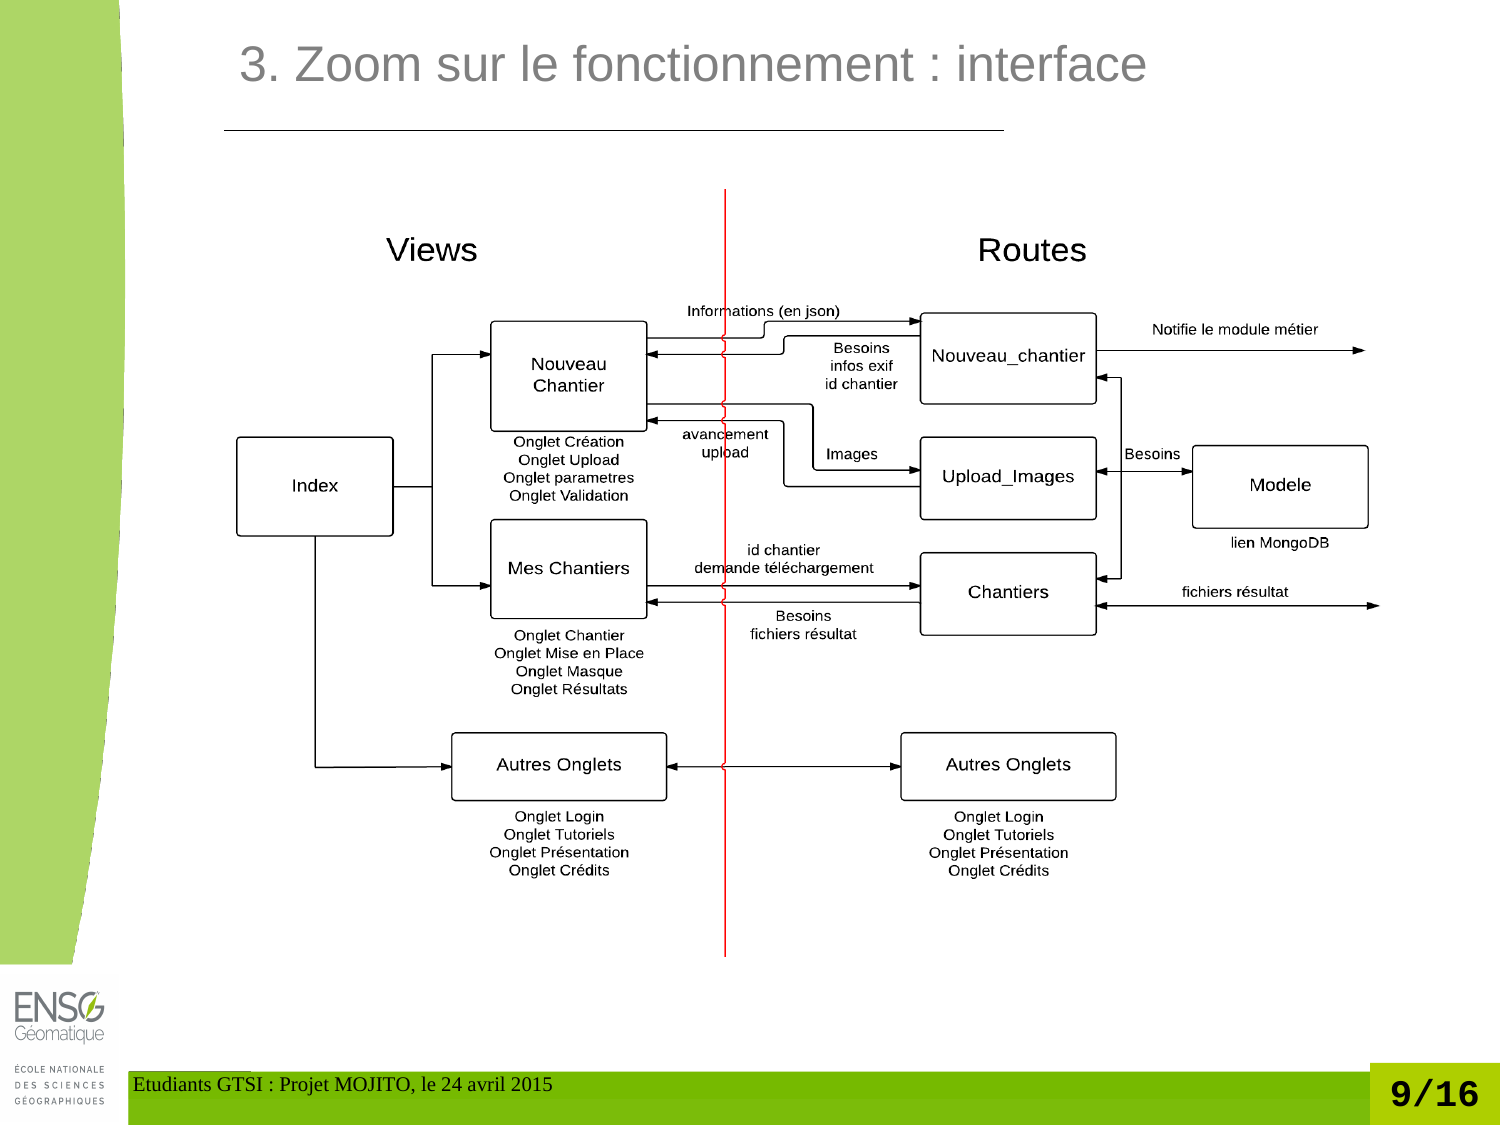

# 3. Zoom sur le fonctionnement : interface